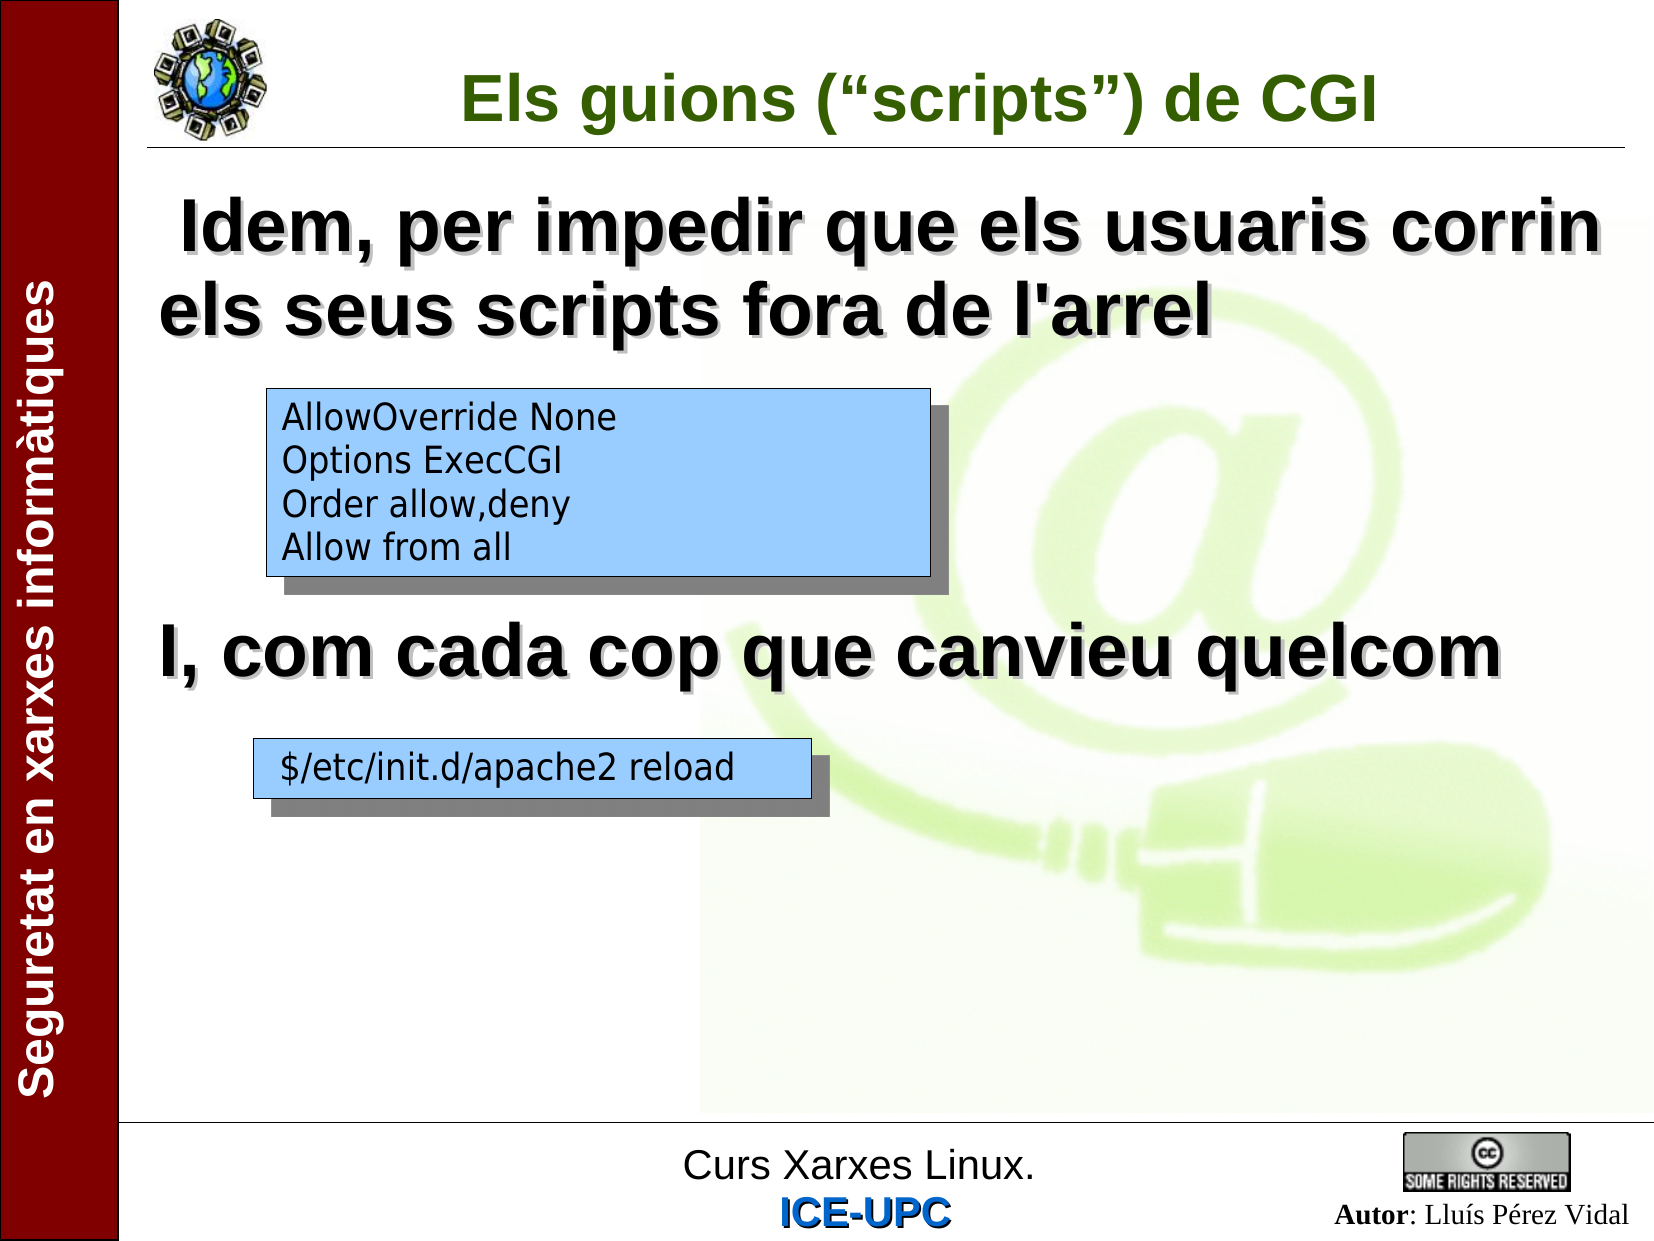

# Els guions (“scripts”) de CGI
 Idem, per impedir que els usuaris corrin els seus scripts fora de l'arrel
I, com cada cop que canvieu quelcom
AllowOverride None
Options ExecCGI
Order allow,deny
Allow from all
 $/etc/init.d/apache2 reload